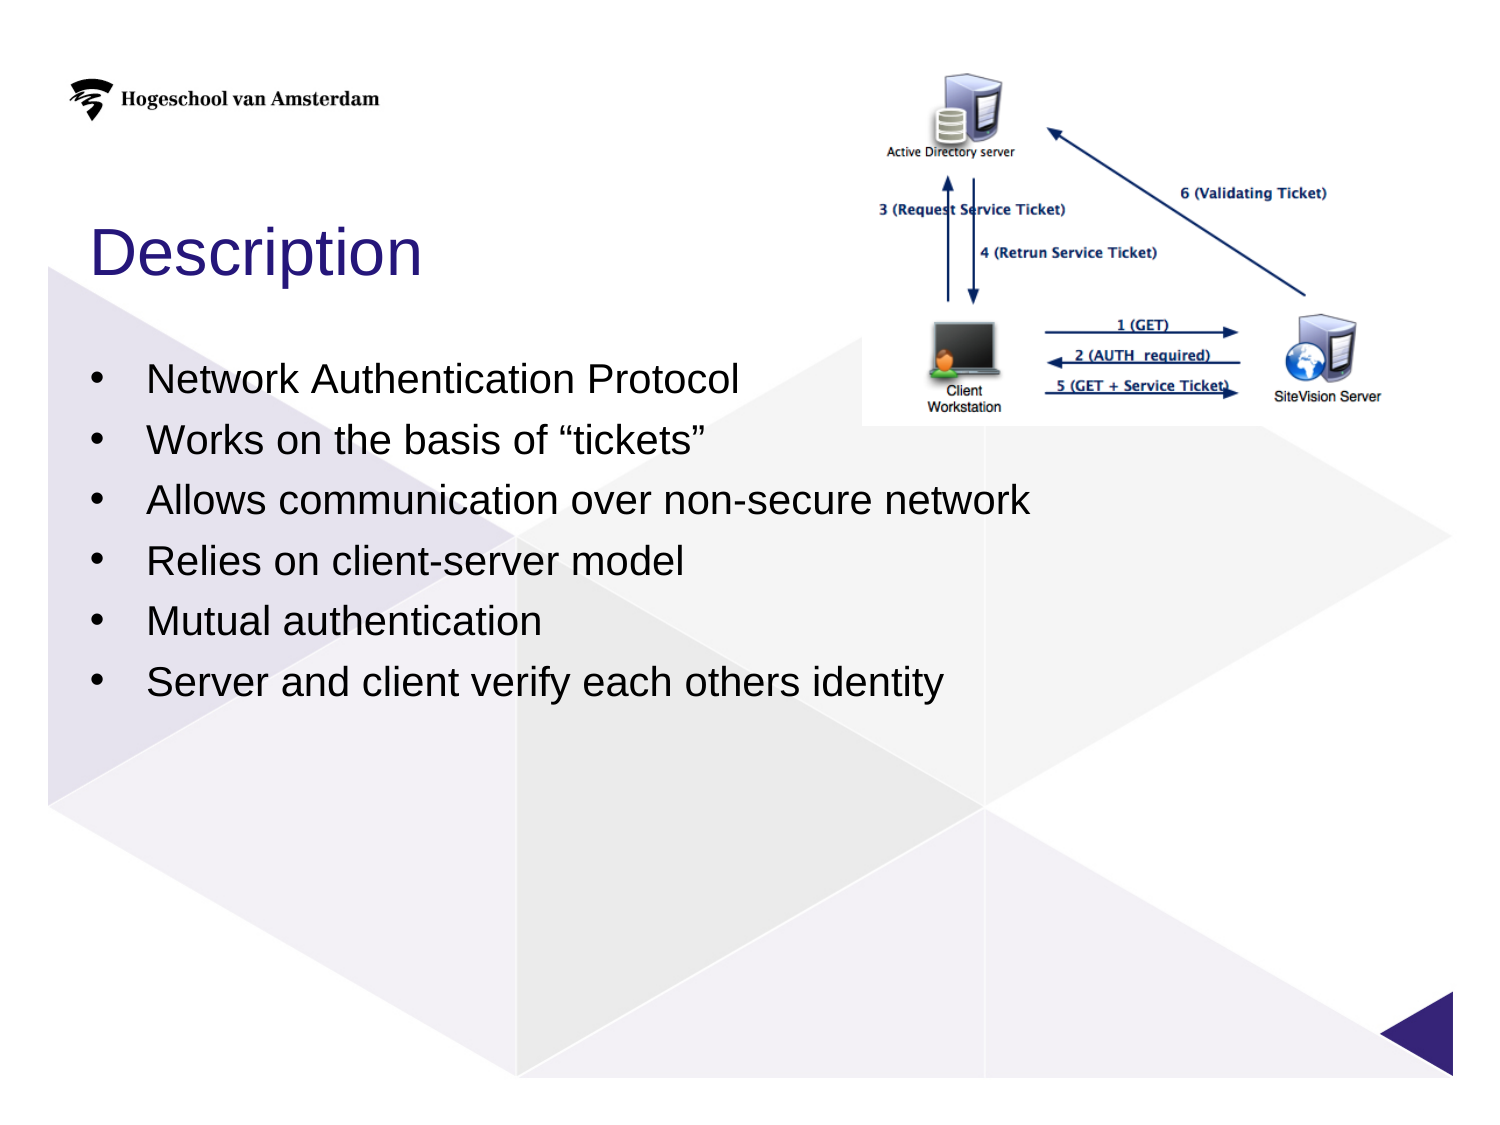

# Description
Network Authentication Protocol
Works on the basis of “tickets”
Allows communication over non-secure network
Relies on client-server model
Mutual authentication
Server and client verify each others identity